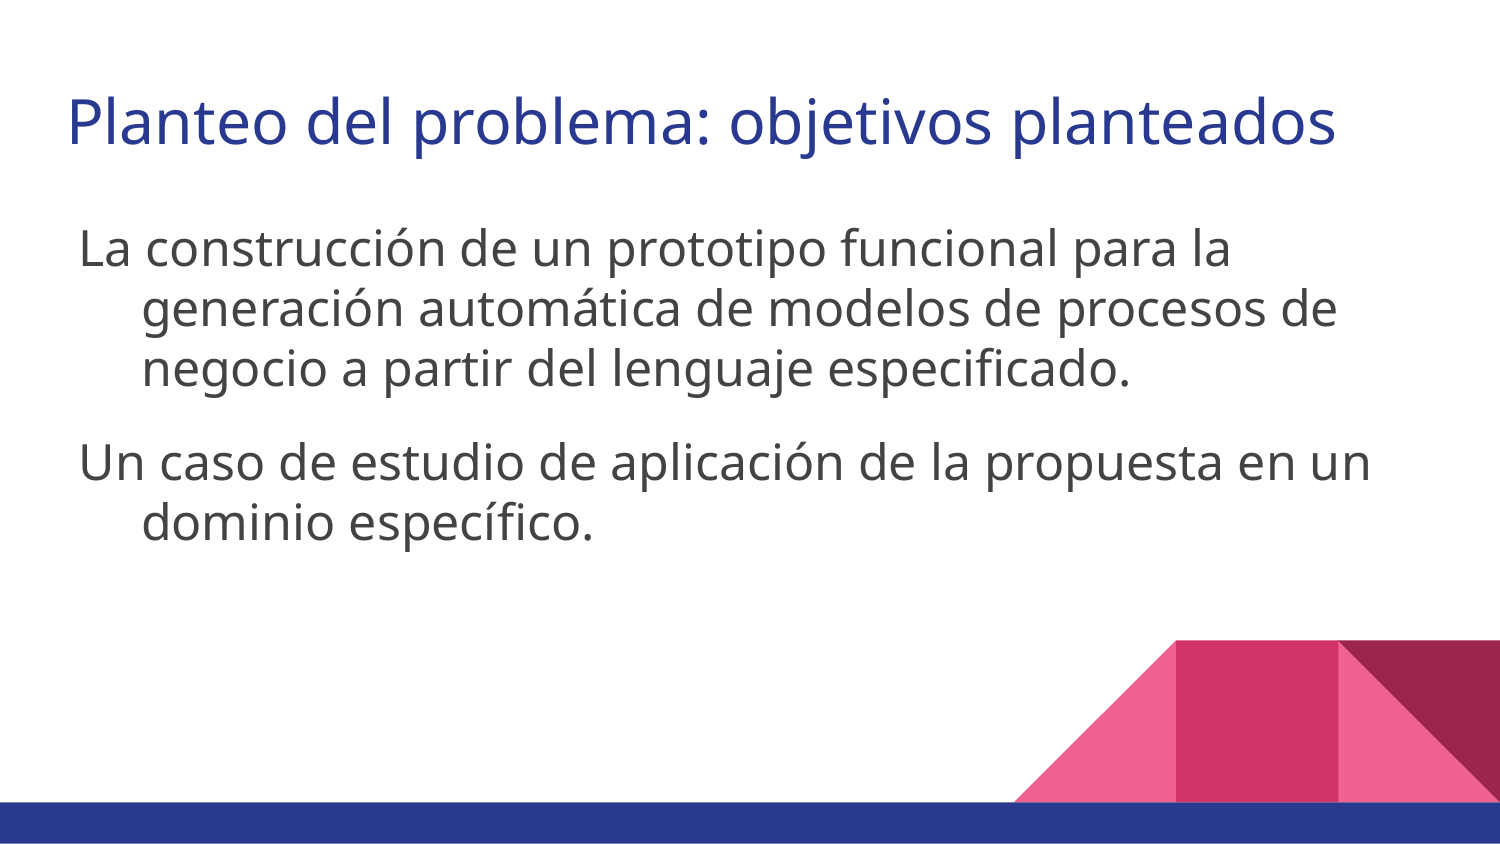

# Planteo del problema: objetivos planteados
La construcción de un prototipo funcional para la generación automática de modelos de procesos de negocio a partir del lenguaje especificado.
Un caso de estudio de aplicación de la propuesta en un dominio específico.